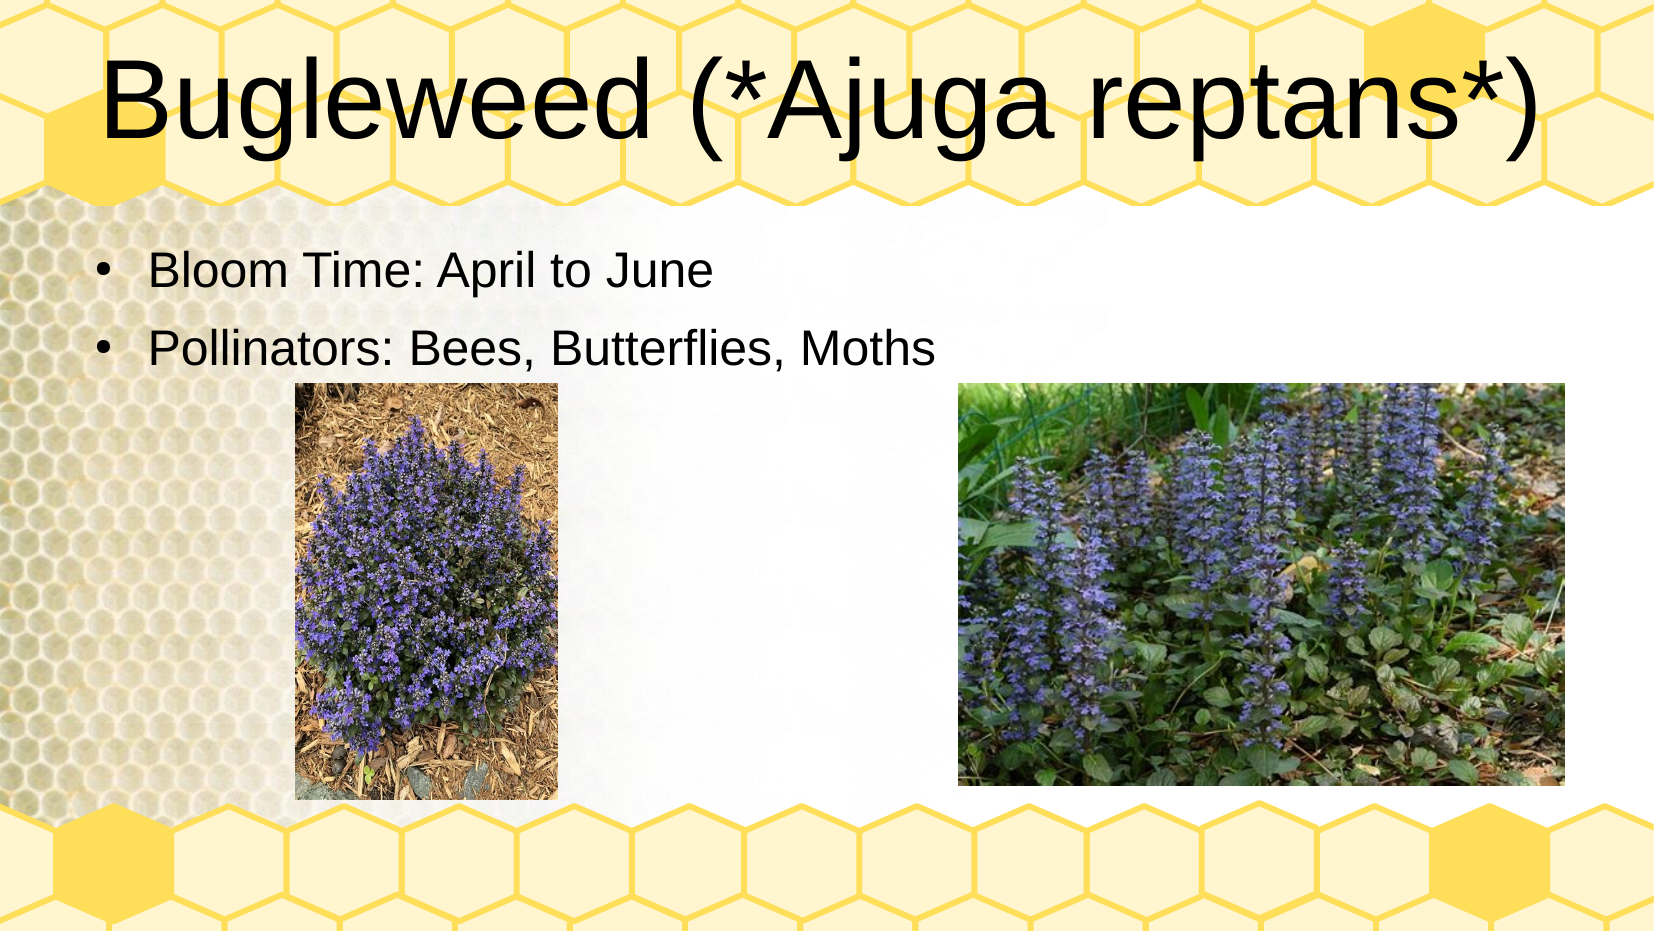

# Bugleweed (*Ajuga reptans*)
Bloom Time: April to June
Pollinators: Bees, Butterflies, Moths